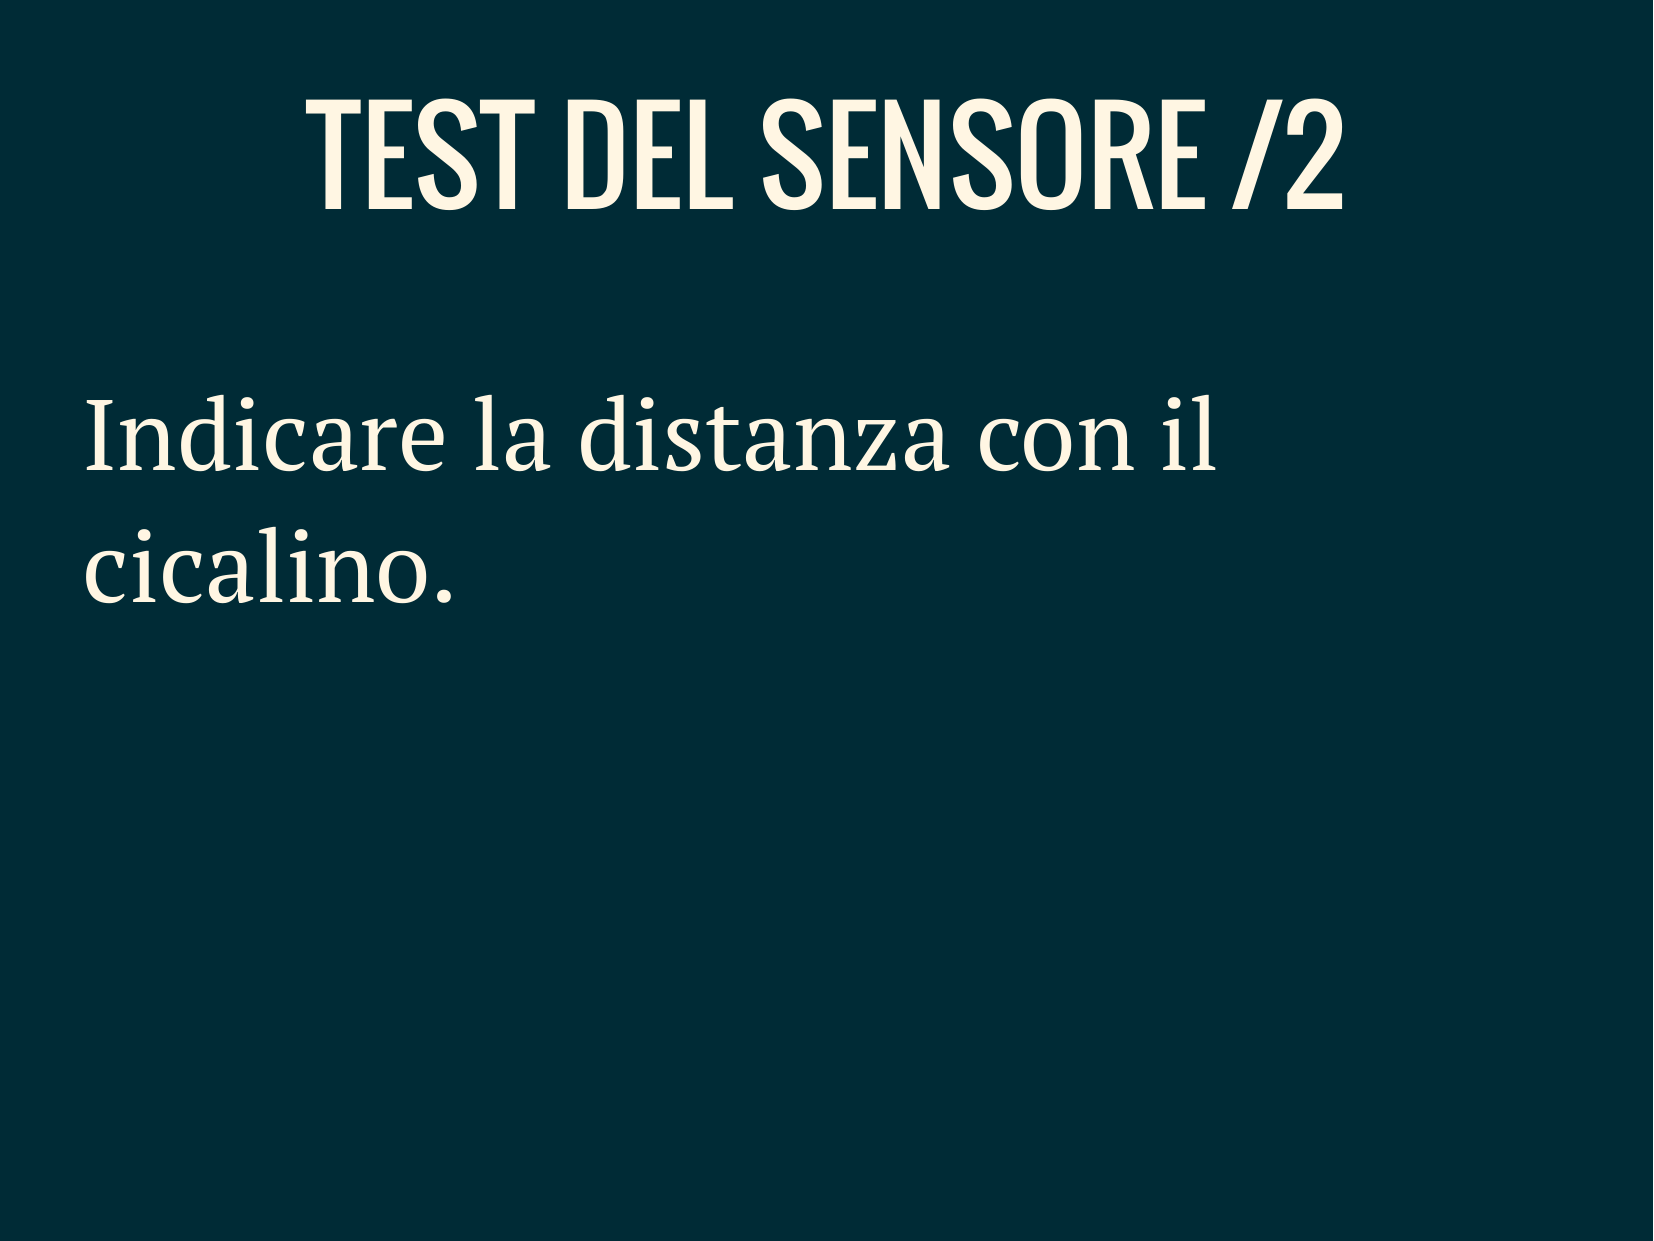

# Test del sensore /2
Indicare la distanza con il cicalino.